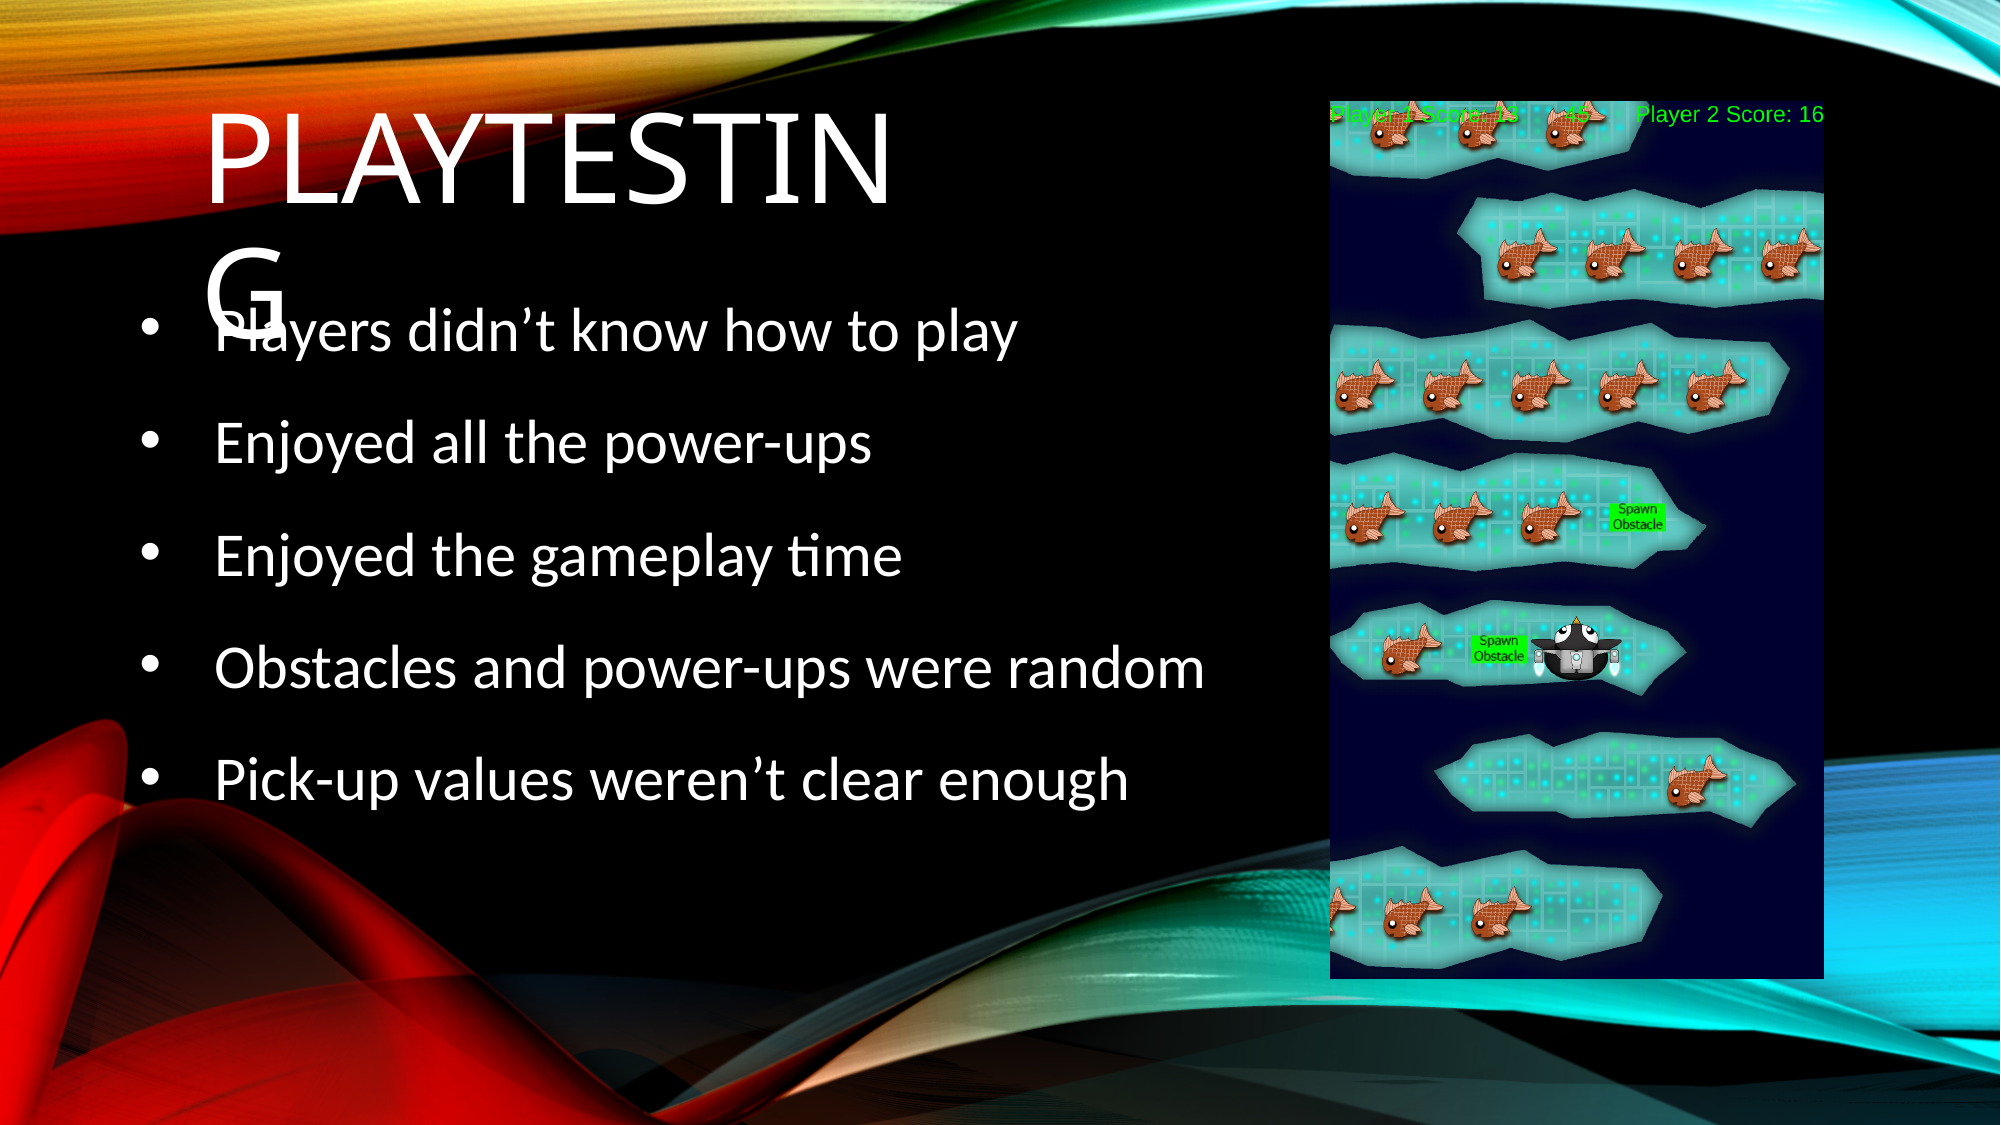

# Playtesting
Players didn’t know how to play
Enjoyed all the power-ups
Enjoyed the gameplay time
Obstacles and power-ups were random
Pick-up values weren’t clear enough